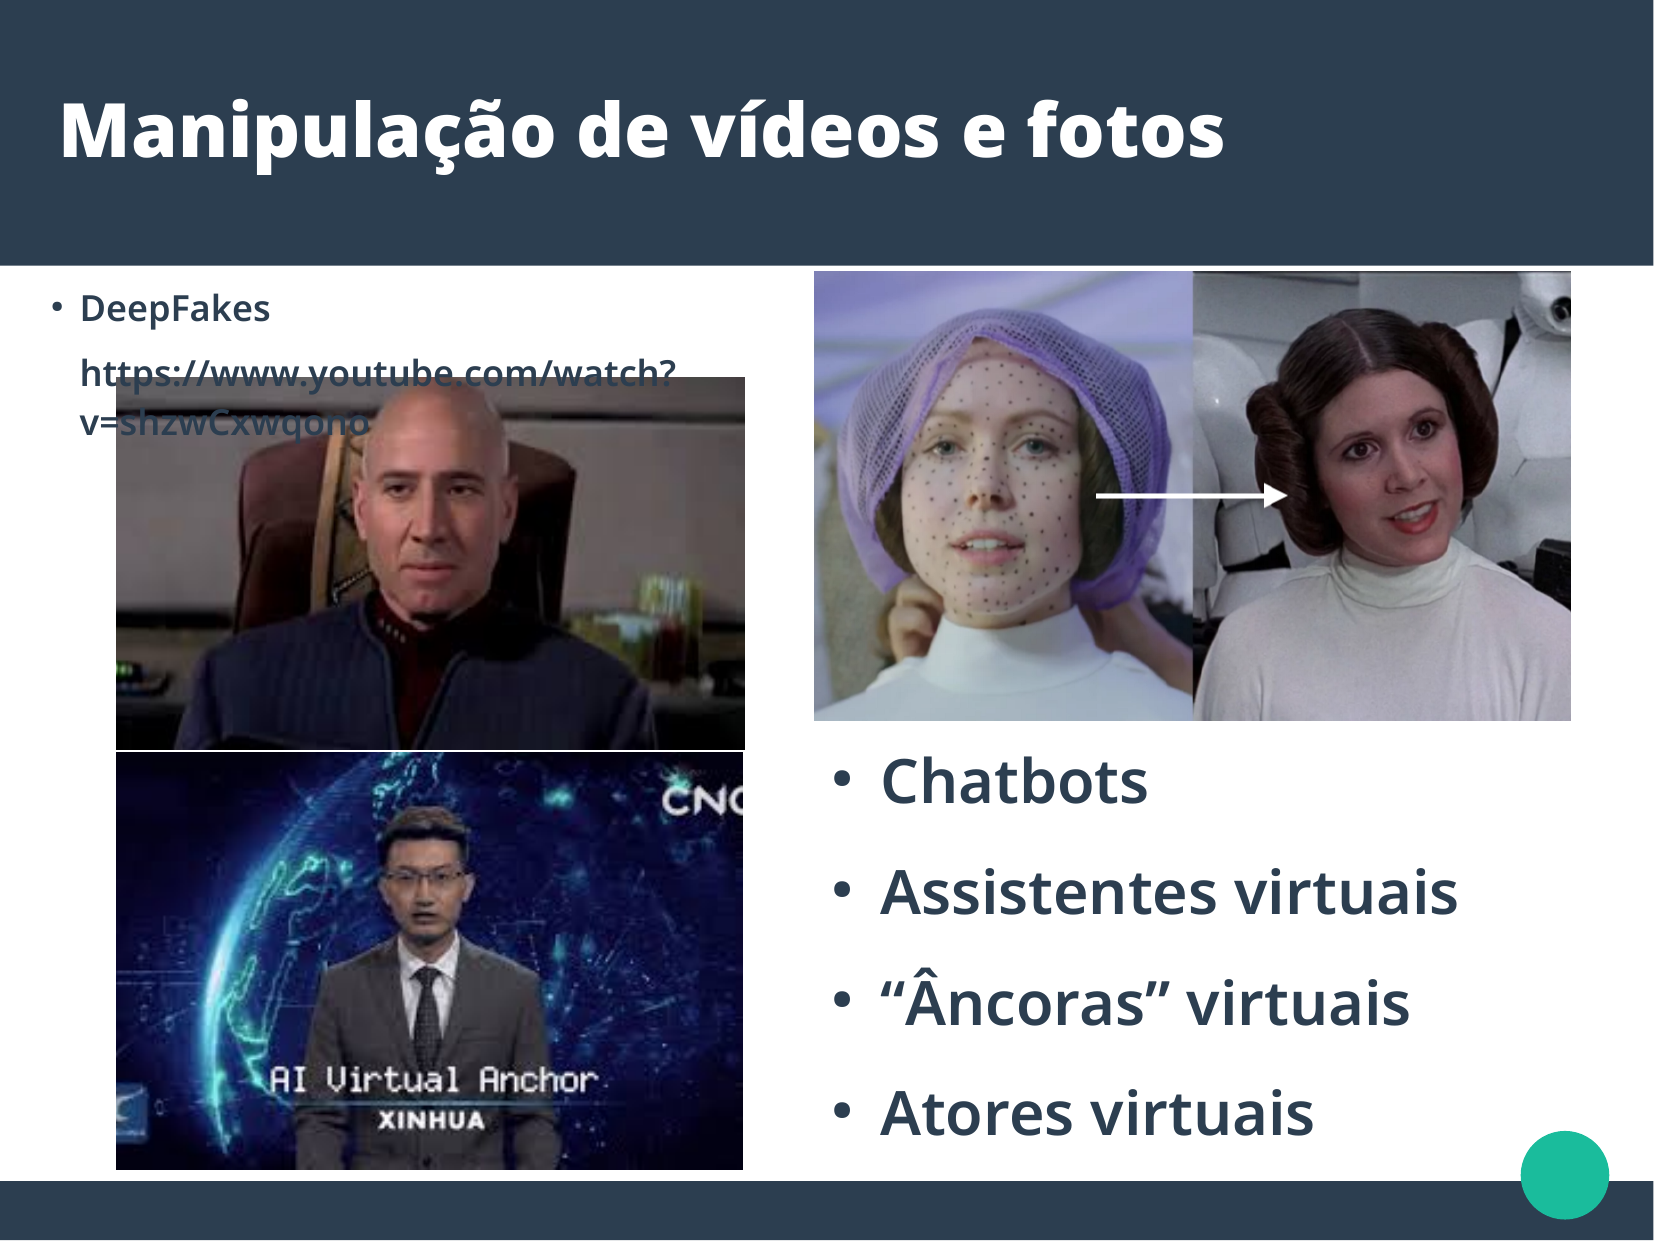

# Manipulação de vídeos e fotos
DeepFakes
https://www.youtube.com/watch?v=shzwCxwqono
Chatbots
Assistentes virtuais
“Âncoras” virtuais
Atores virtuais